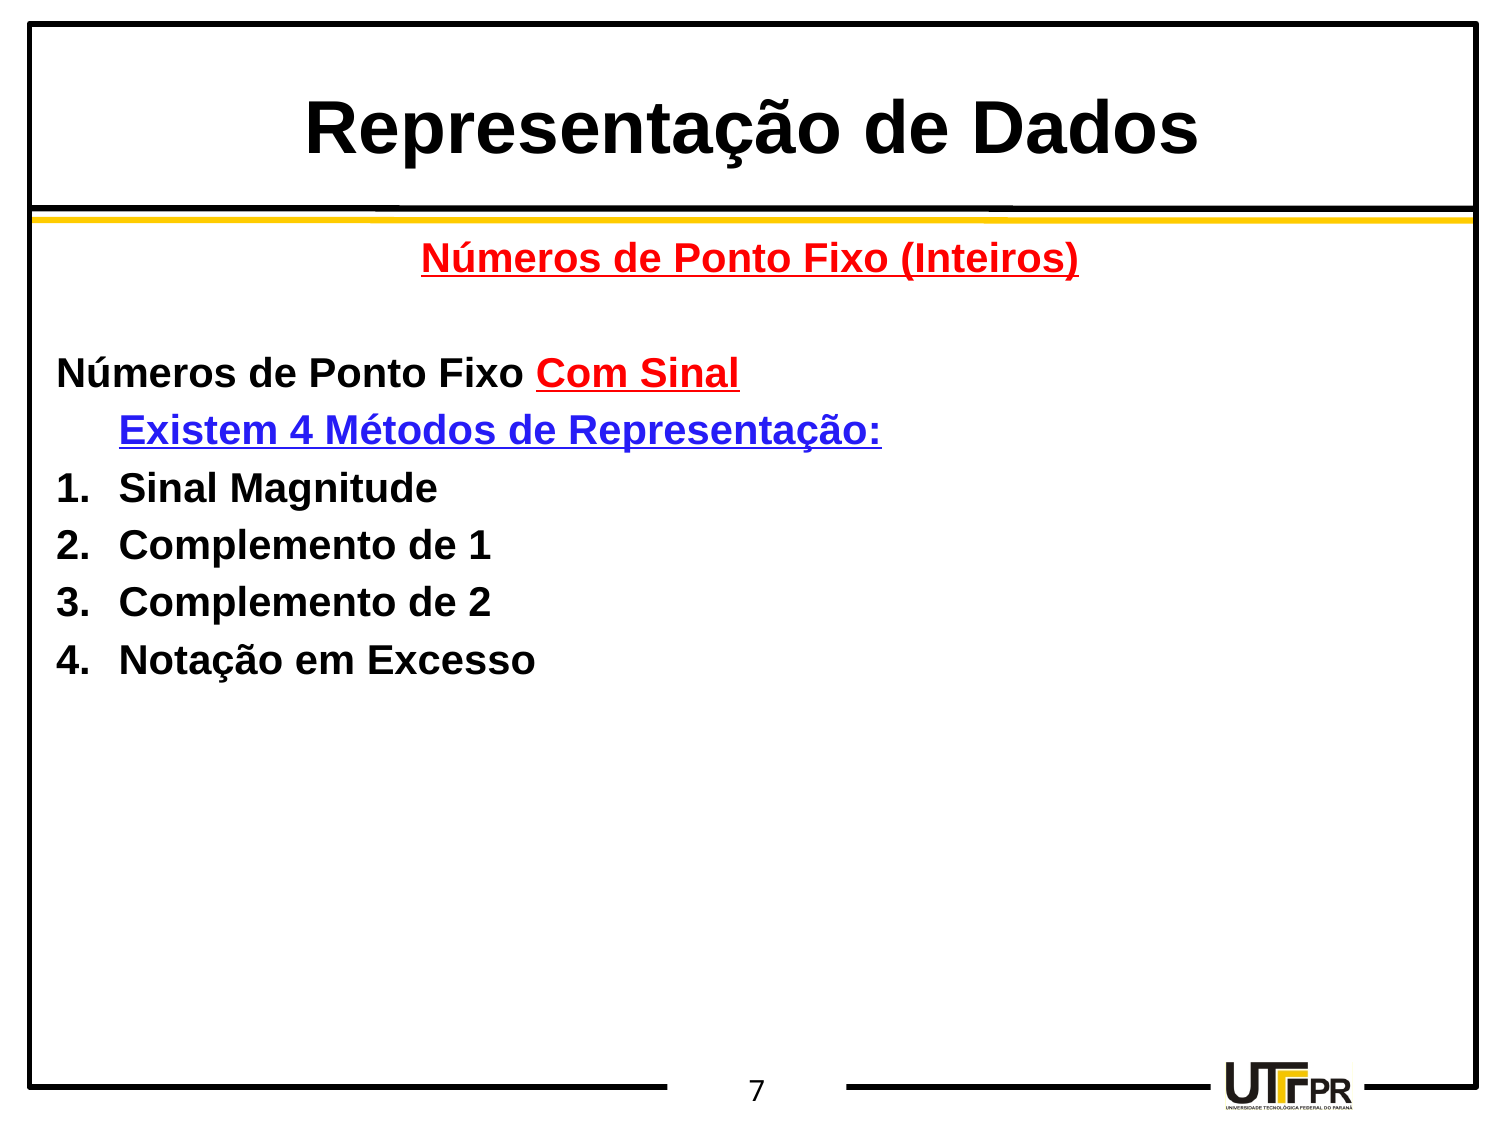

# Representação de Dados
Números de Ponto Fixo (Inteiros)
Números de Ponto Fixo Com Sinal
	Existem 4 Métodos de Representação:
Sinal Magnitude
Complemento de 1
Complemento de 2
Notação em Excesso